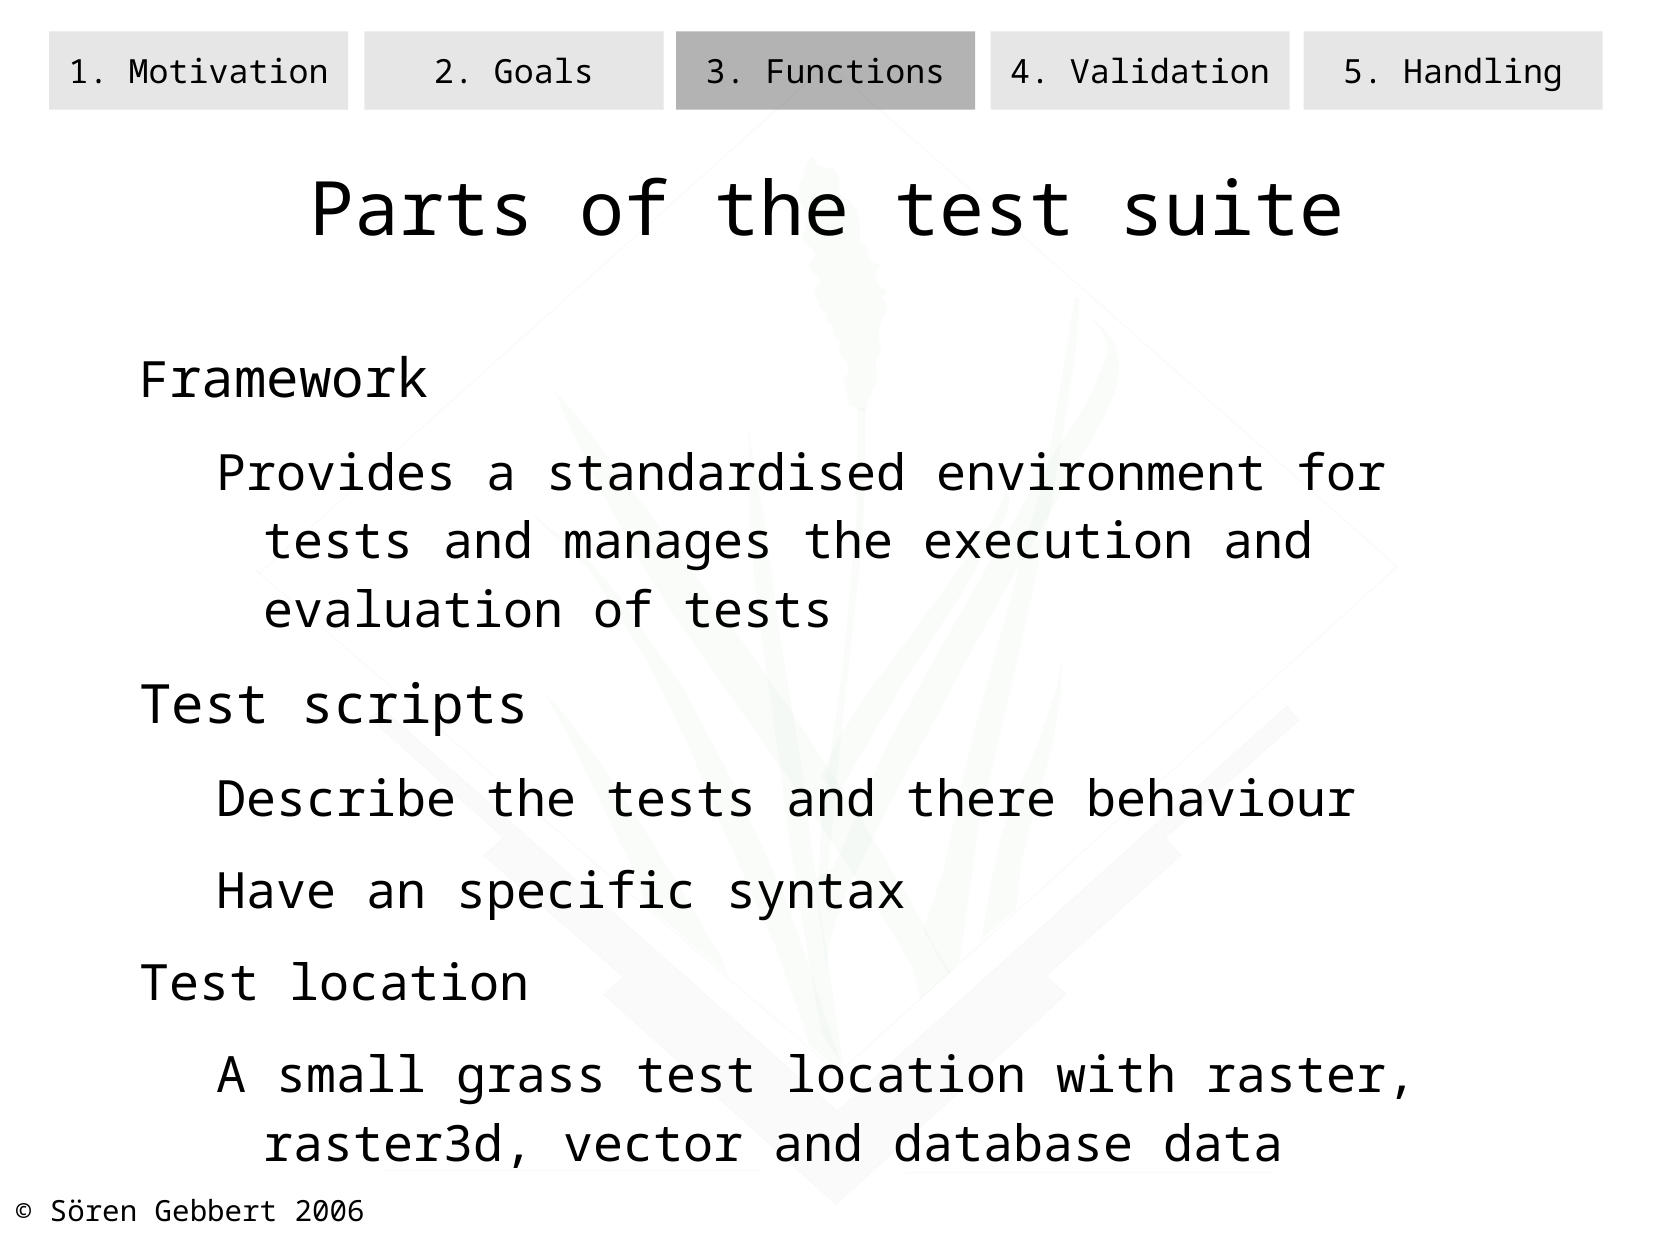

1. Motivation
2. Goals
3. Functions
4. Validation
5. Handling
# Parts of the test suite
Framework
Provides a standardised environment for tests and manages the execution and evaluation of tests
Test scripts
Describe the tests and there behaviour
Have an specific syntax
Test location
A small grass test location with raster, raster3d, vector and database data
© Sören Gebbert 2006